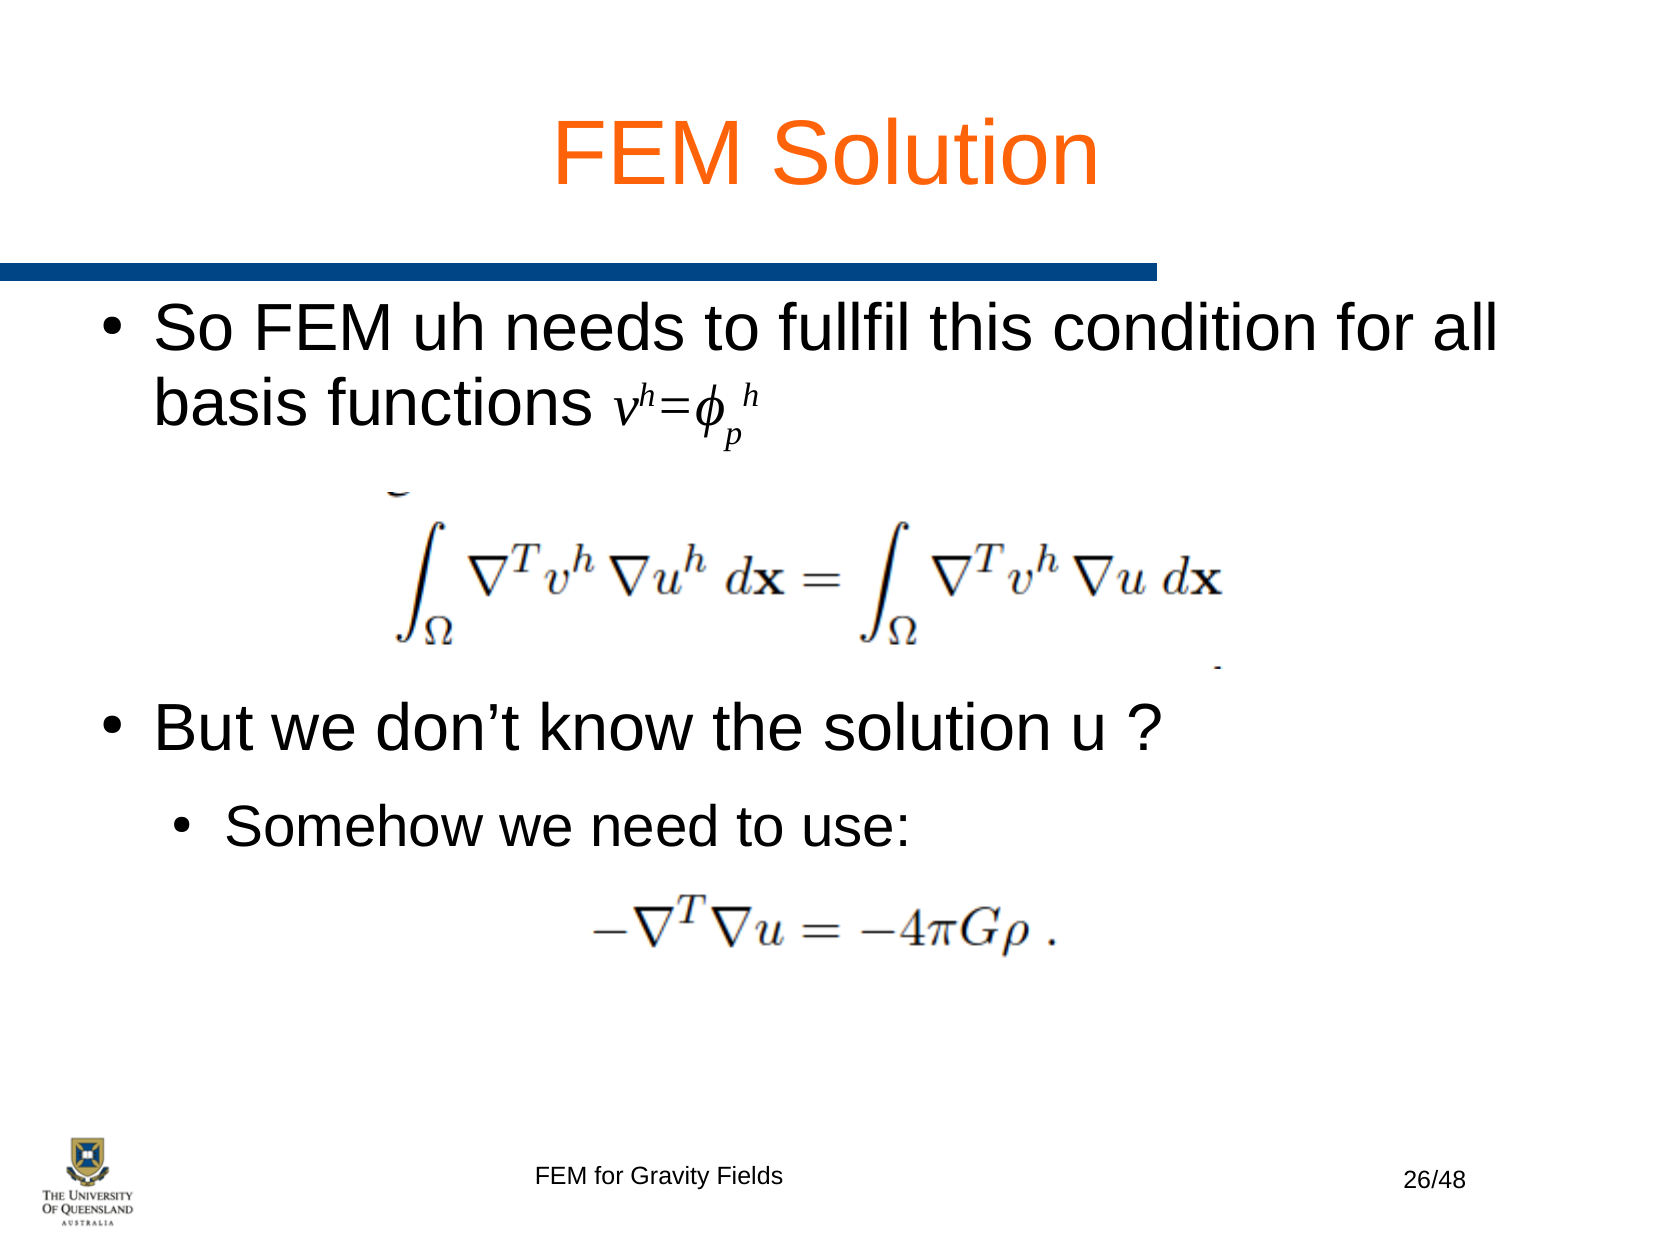

# FEM Solution
So FEM uh needs to fullfil this condition for all basis functions vh=ϕph
But we don’t know the solution u ?
Somehow we need to use: